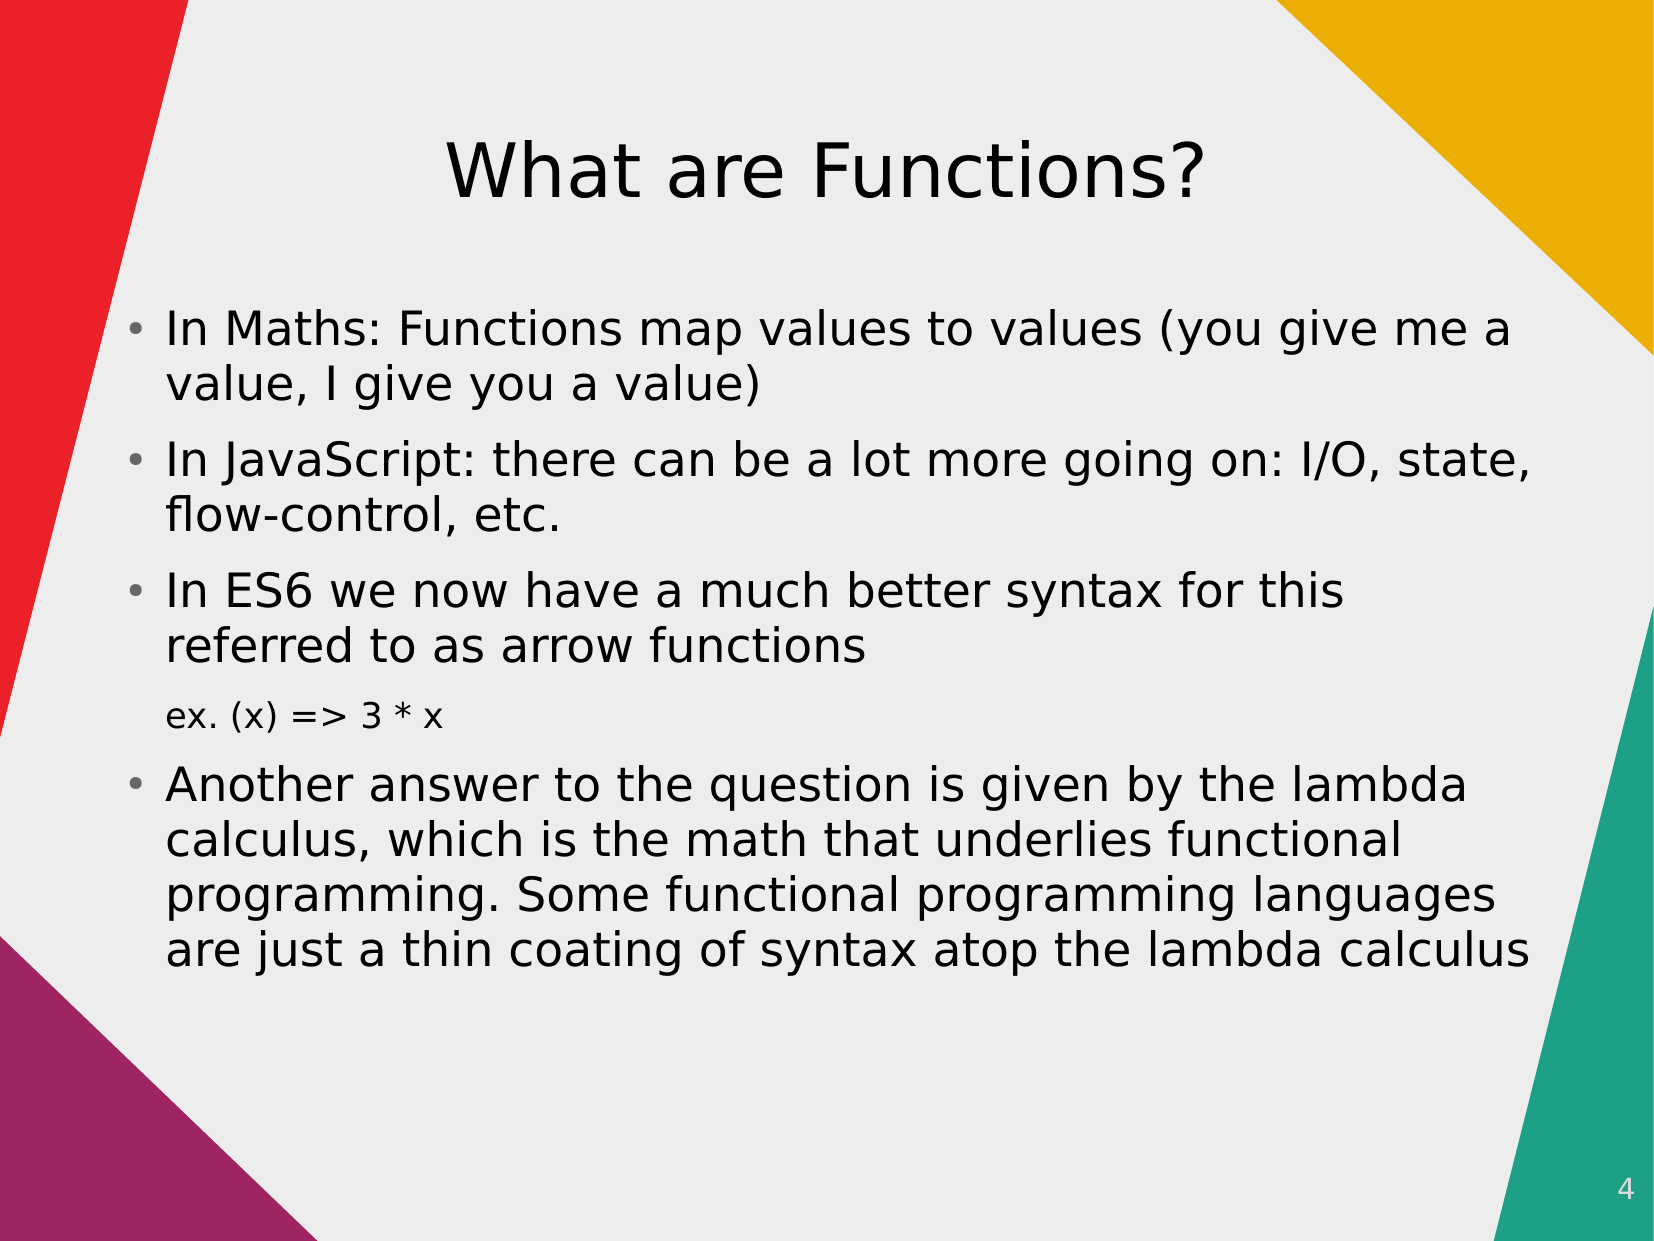

# What are Functions?
In Maths: Functions map values to values (you give me a value, I give you a value)
In JavaScript: there can be a lot more going on: I/O, state, flow-control, etc.
In ES6 we now have a much better syntax for this referred to as arrow functions
ex. (x) => 3 * x
Another answer to the question is given by the lambda calculus, which is the math that underlies functional programming. Some functional programming languages are just a thin coating of syntax atop the lambda calculus
4